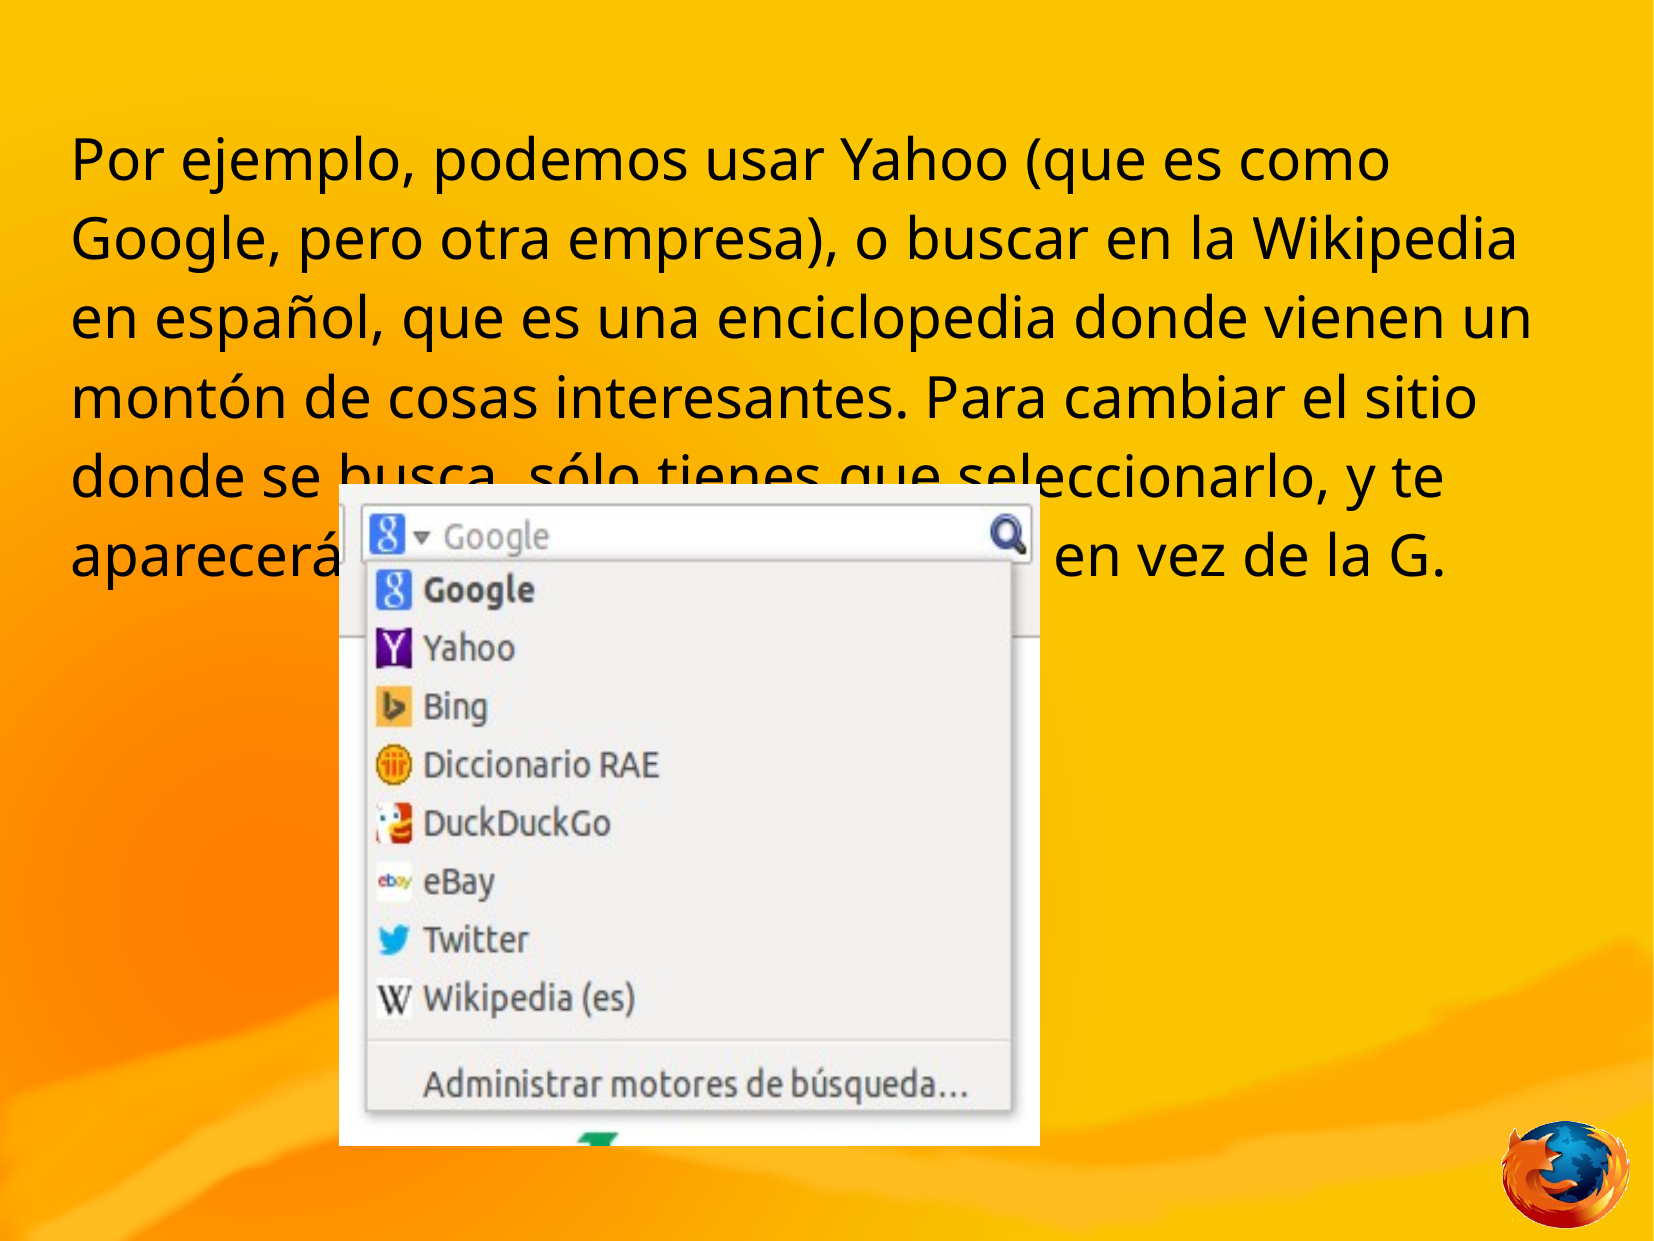

# Por ejemplo, podemos usar Yahoo (que es como Google, pero otra empresa), o buscar en la Wikipedia en español, que es una enciclopedia donde vienen un montón de cosas interesantes. Para cambiar el sitio donde se busca, sólo tienes que seleccionarlo, y te aparecerá el icono correspondiente en vez de la G.